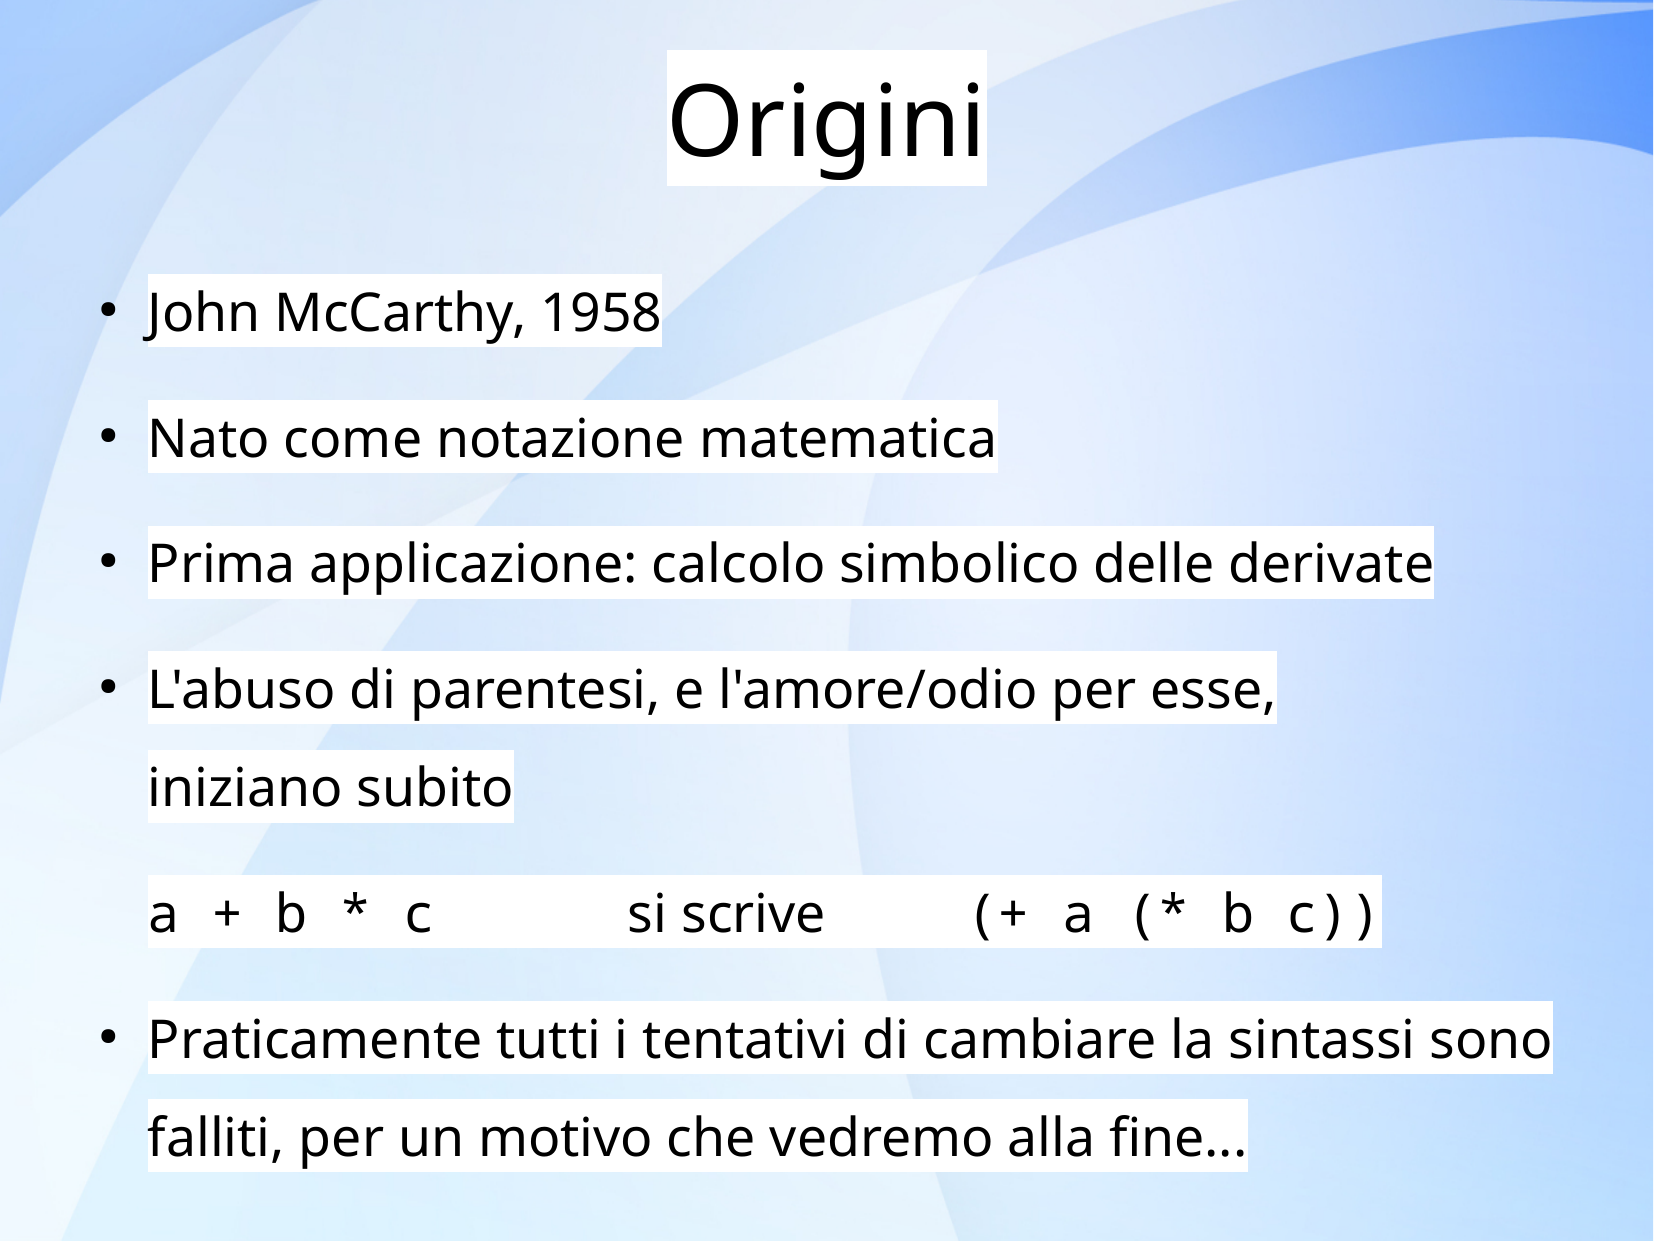

# Origini
John McCarthy, 1958
Nato come notazione matematica
Prima applicazione: calcolo simbolico delle derivate
L'abuso di parentesi, e l'amore/odio per esse,
iniziano subito
a + b * c si scrive (+ a (* b c))
Praticamente tutti i tentativi di cambiare la sintassi sono falliti, per un motivo che vedremo alla fine...